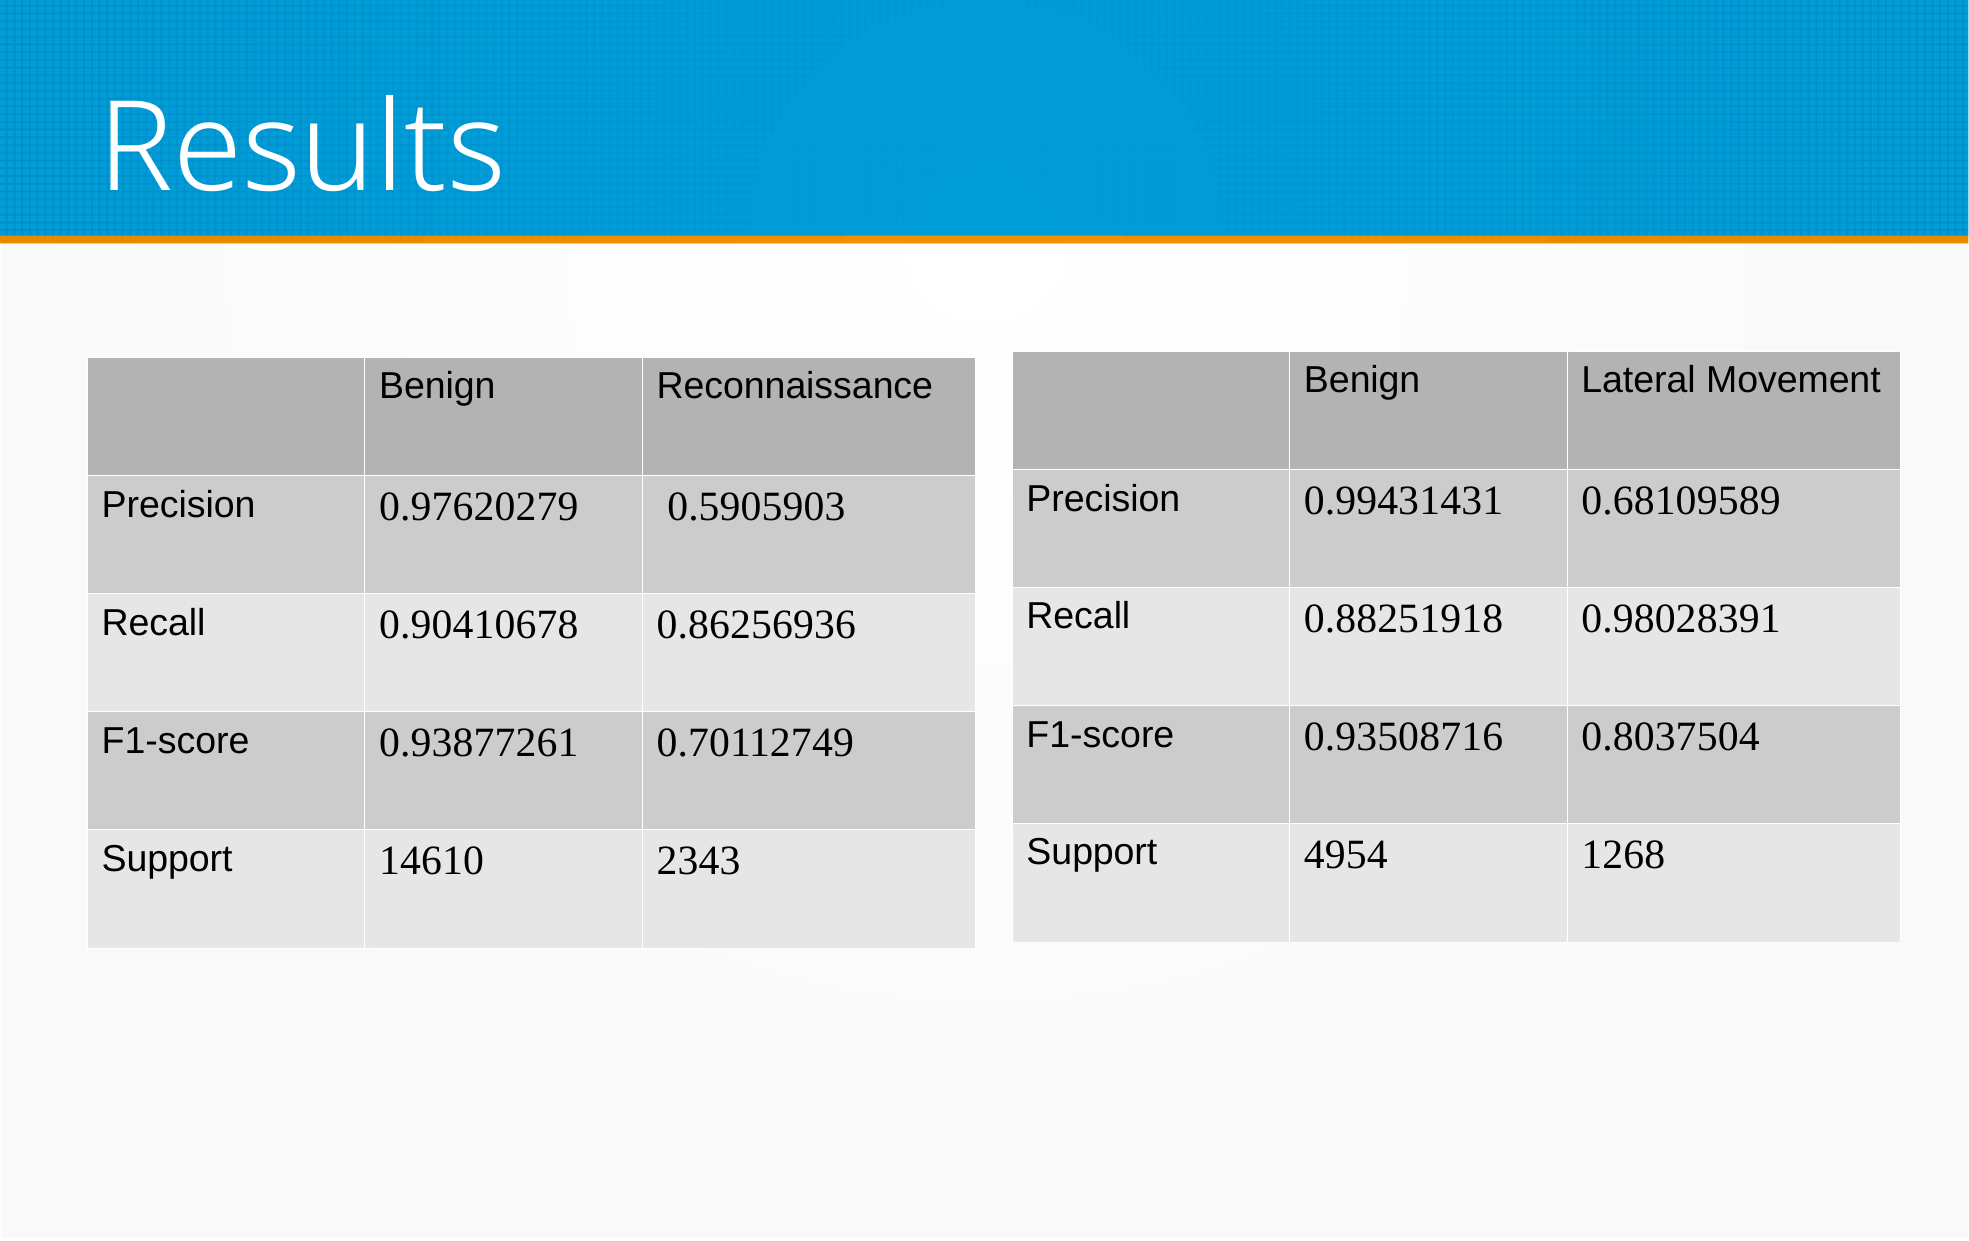

# Results
| | Benign | Lateral Movement |
| --- | --- | --- |
| Precision | 0.99431431 | 0.68109589 |
| Recall | 0.88251918 | 0.98028391 |
| F1-score | 0.93508716 | 0.8037504 |
| Support | 4954 | 1268 |
| | Benign | Reconnaissance |
| --- | --- | --- |
| Precision | 0.97620279 | 0.5905903 |
| Recall | 0.90410678 | 0.86256936 |
| F1-score | 0.93877261 | 0.70112749 |
| Support | 14610 | 2343 |